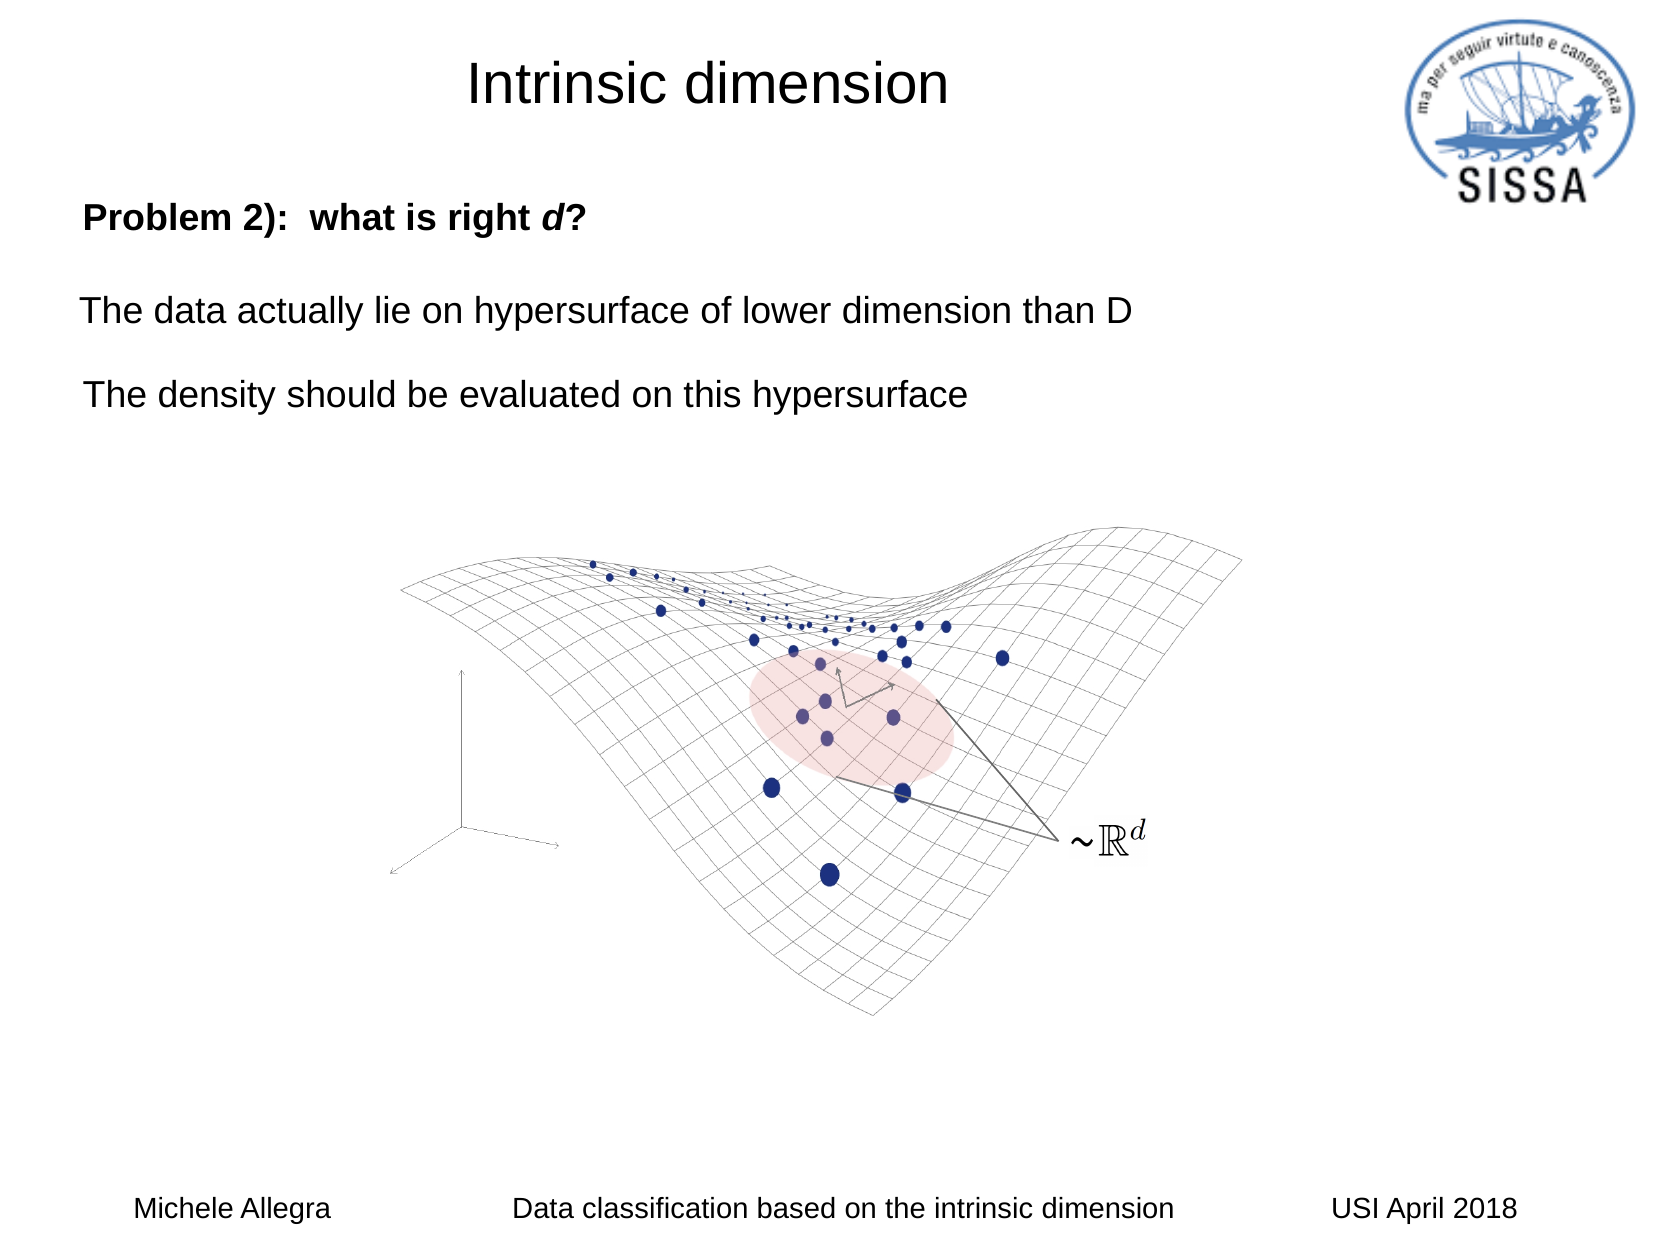

Problem 2): what is right d?
# Intrinsic dimension
 The data actually lie on hypersurface of lower dimension than D
The density should be evaluated on this hypersurface
Michele Allegra Data classification based on the intrinsic dimension USI April 2018